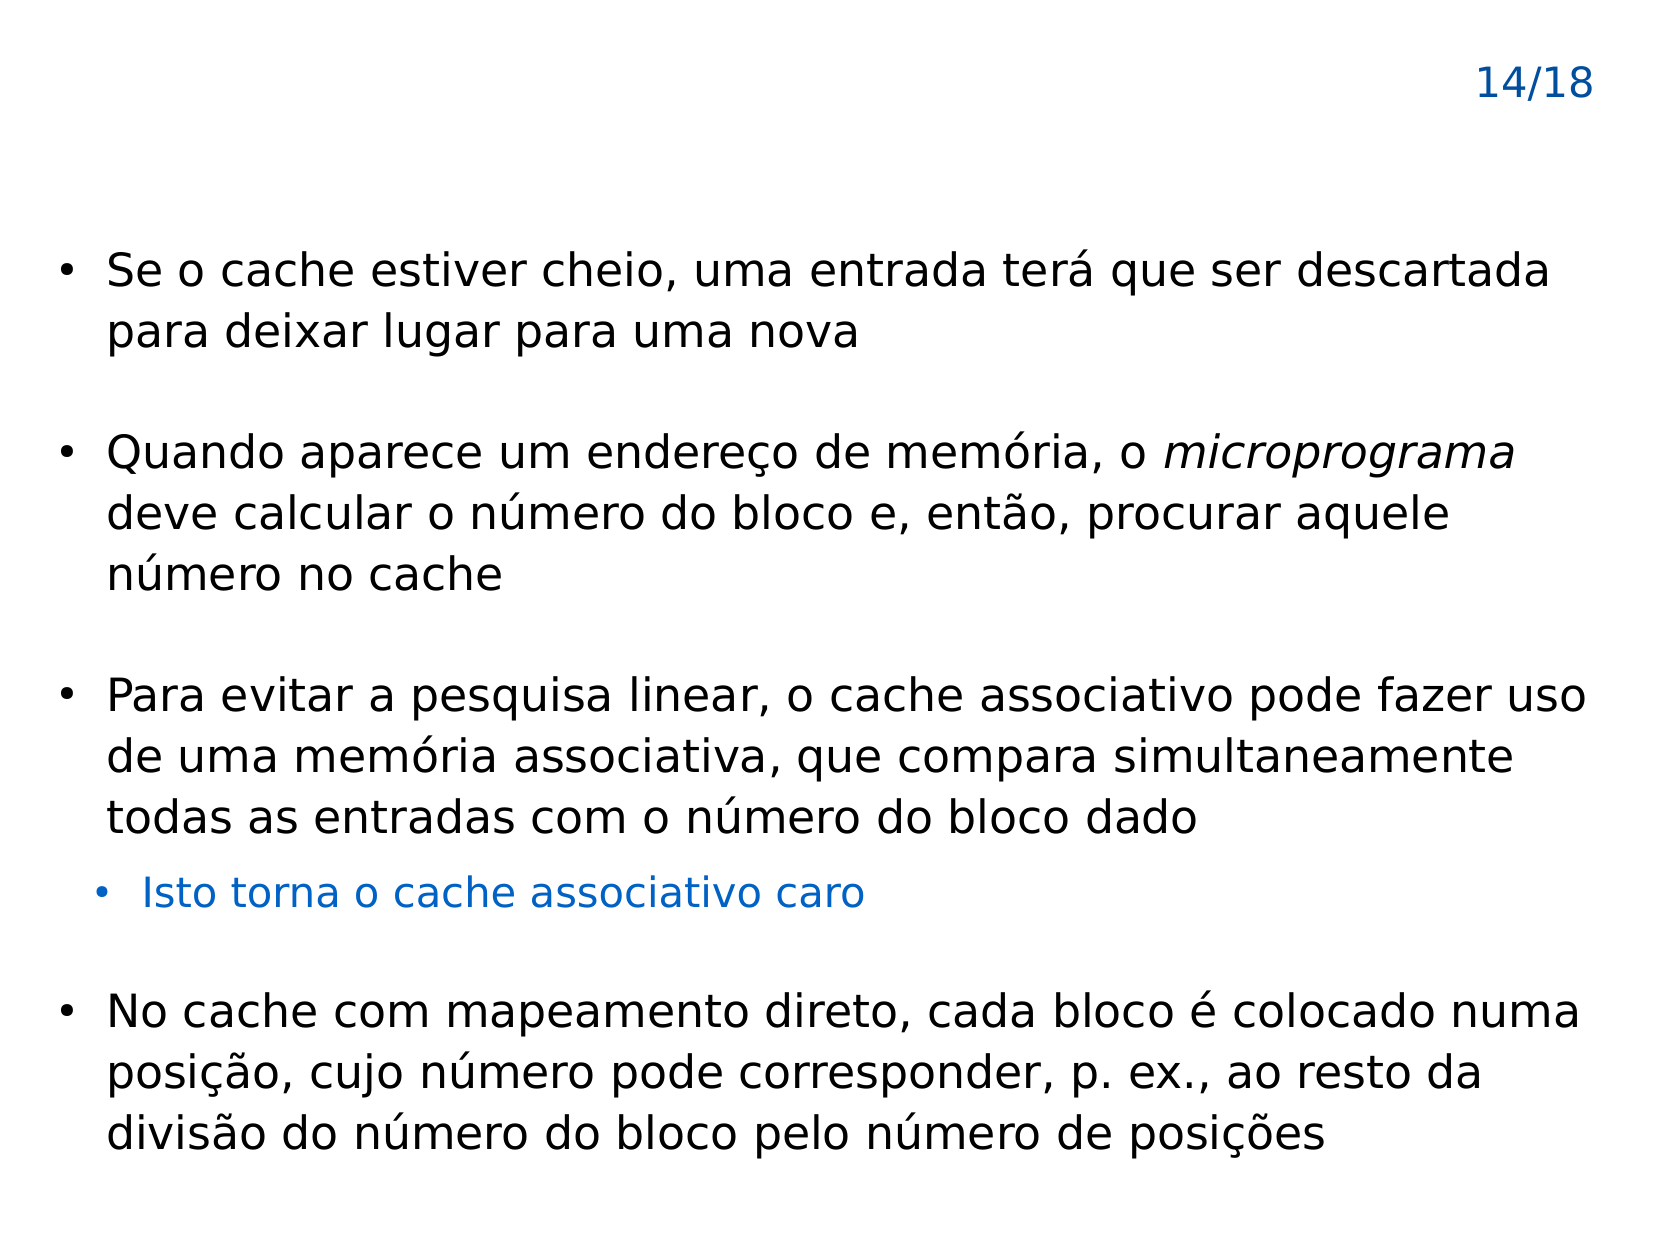

#
14
Se o cache estiver cheio, uma entrada terá que ser descartada para deixar lugar para uma nova
Quando aparece um endereço de memória, o microprograma deve calcular o número do bloco e, então, procurar aquele número no cache
Para evitar a pesquisa linear, o cache associativo pode fazer uso de uma memória associativa, que compara simultaneamente todas as entradas com o número do bloco dado
Isto torna o cache associativo caro
No cache com mapeamento direto, cada bloco é colocado numa posição, cujo número pode corresponder, p. ex., ao resto da divisão do número do bloco pelo número de posições